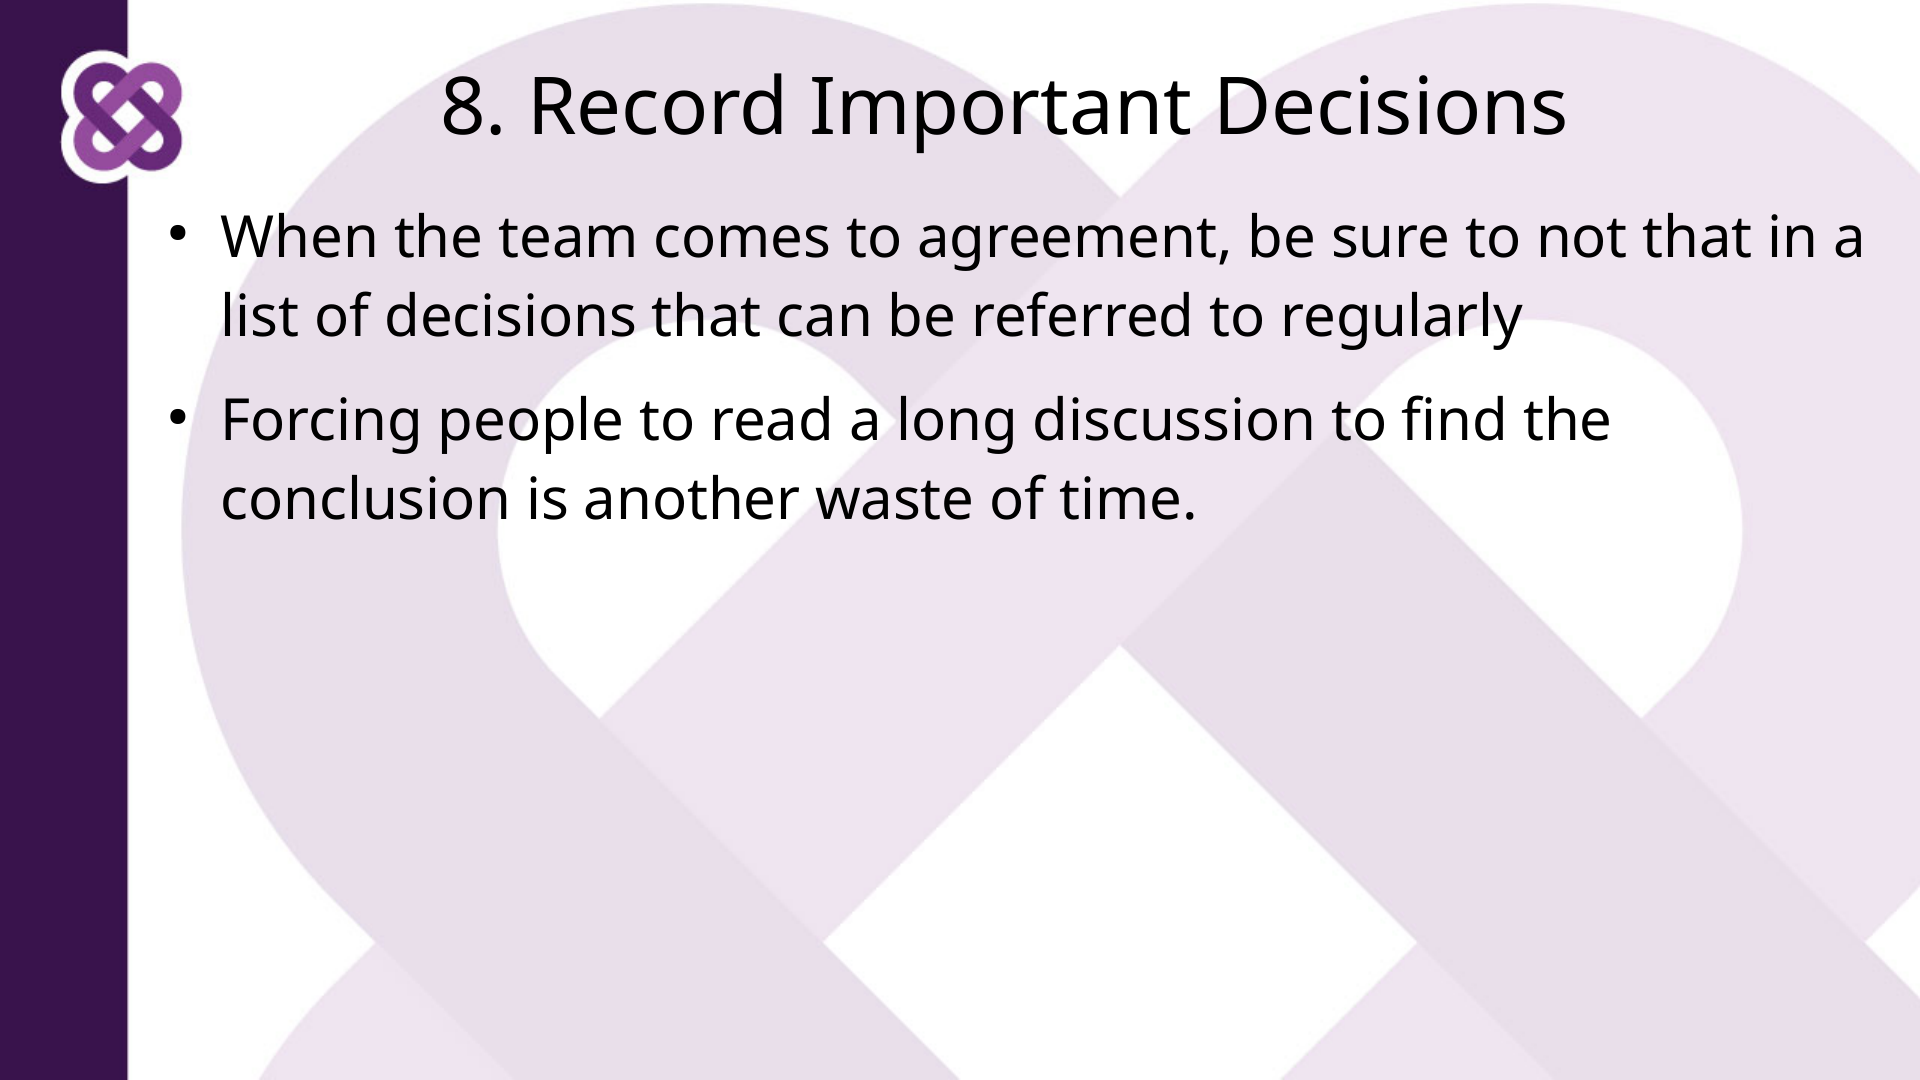

# 8. Record Important Decisions
When the team comes to agreement, be sure to not that in a list of decisions that can be referred to regularly
Forcing people to read a long discussion to find the conclusion is another waste of time.